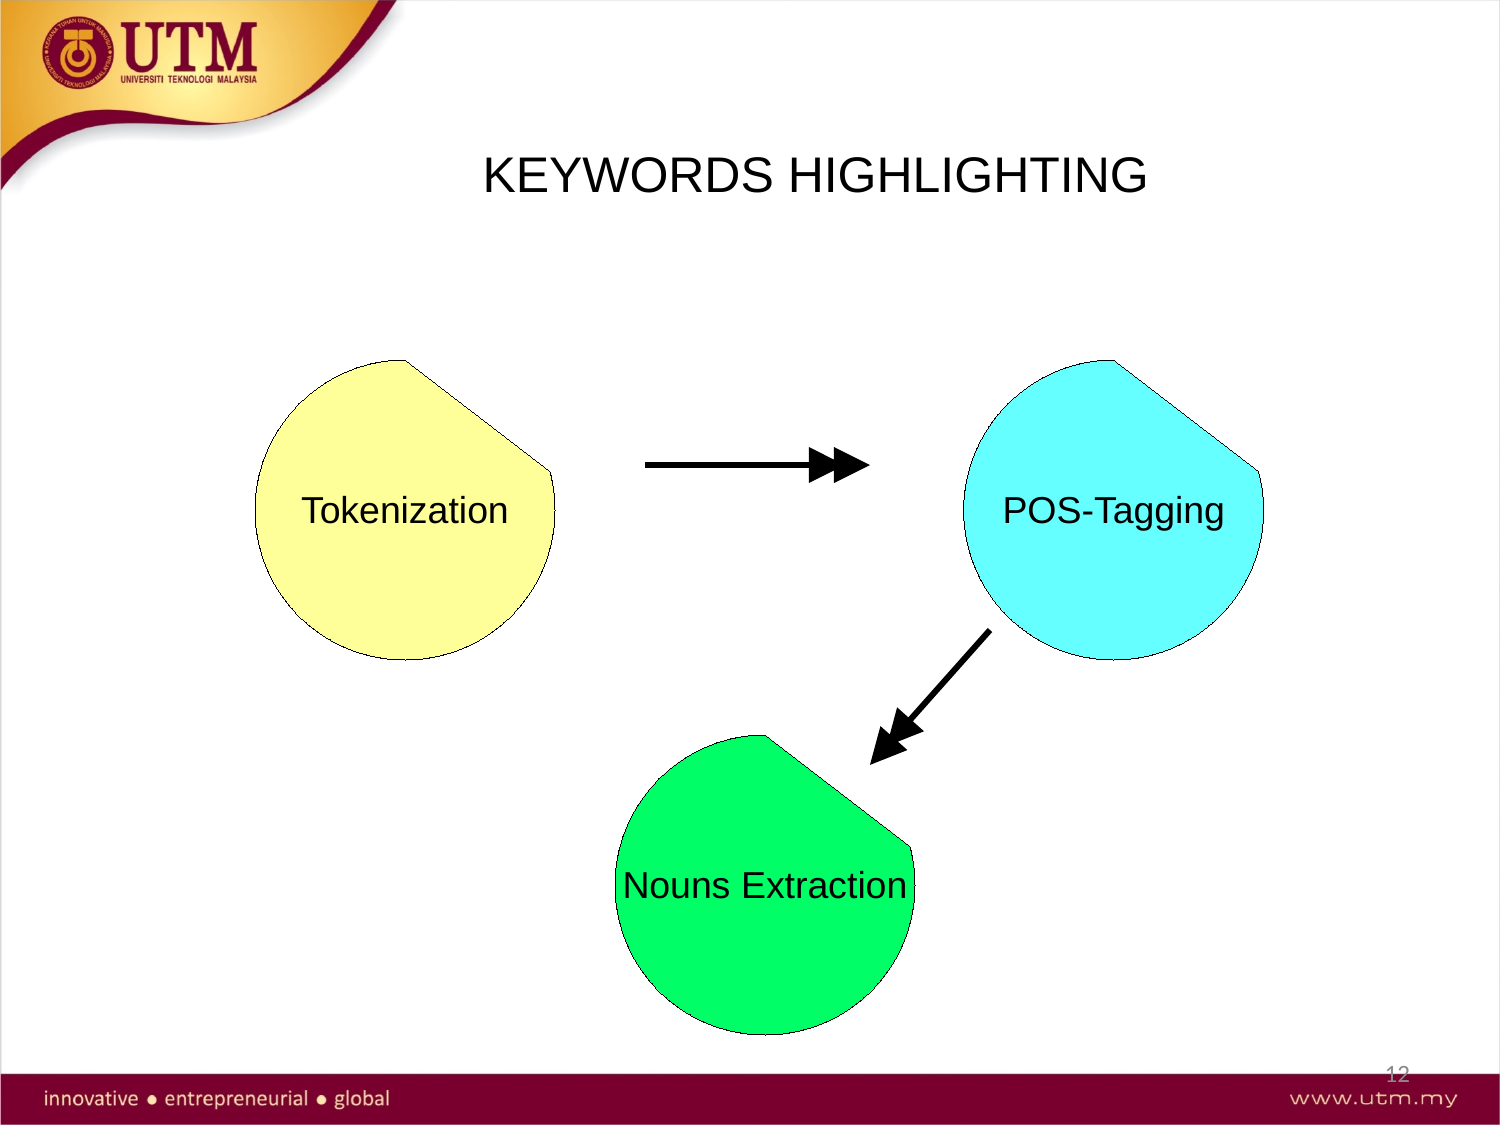

KEYWORDS HIGHLIGHTING
Tokenization
POS-Tagging
Nouns Extraction
12